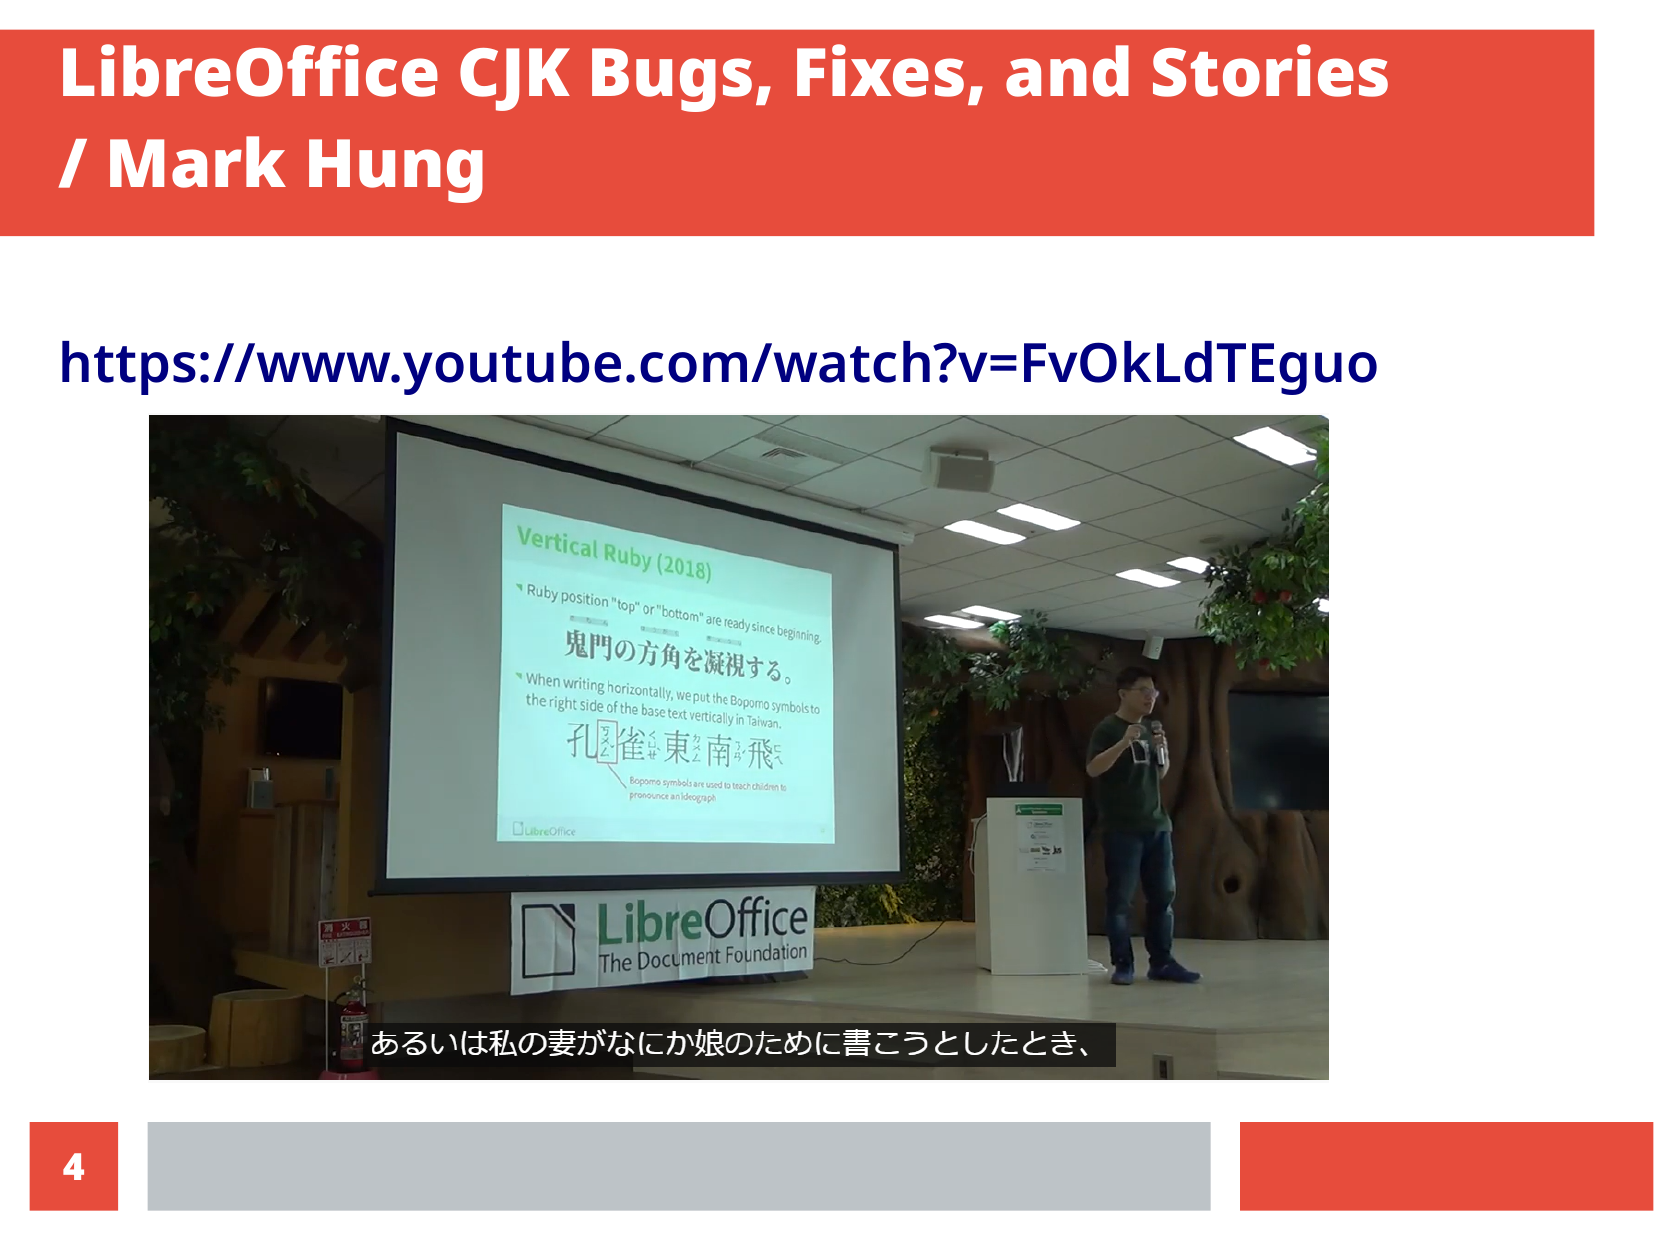

# LibreOffice CJK Bugs, Fixes, and Stories / Mark Hung
https://www.youtube.com/watch?v=FvOkLdTEguo
4